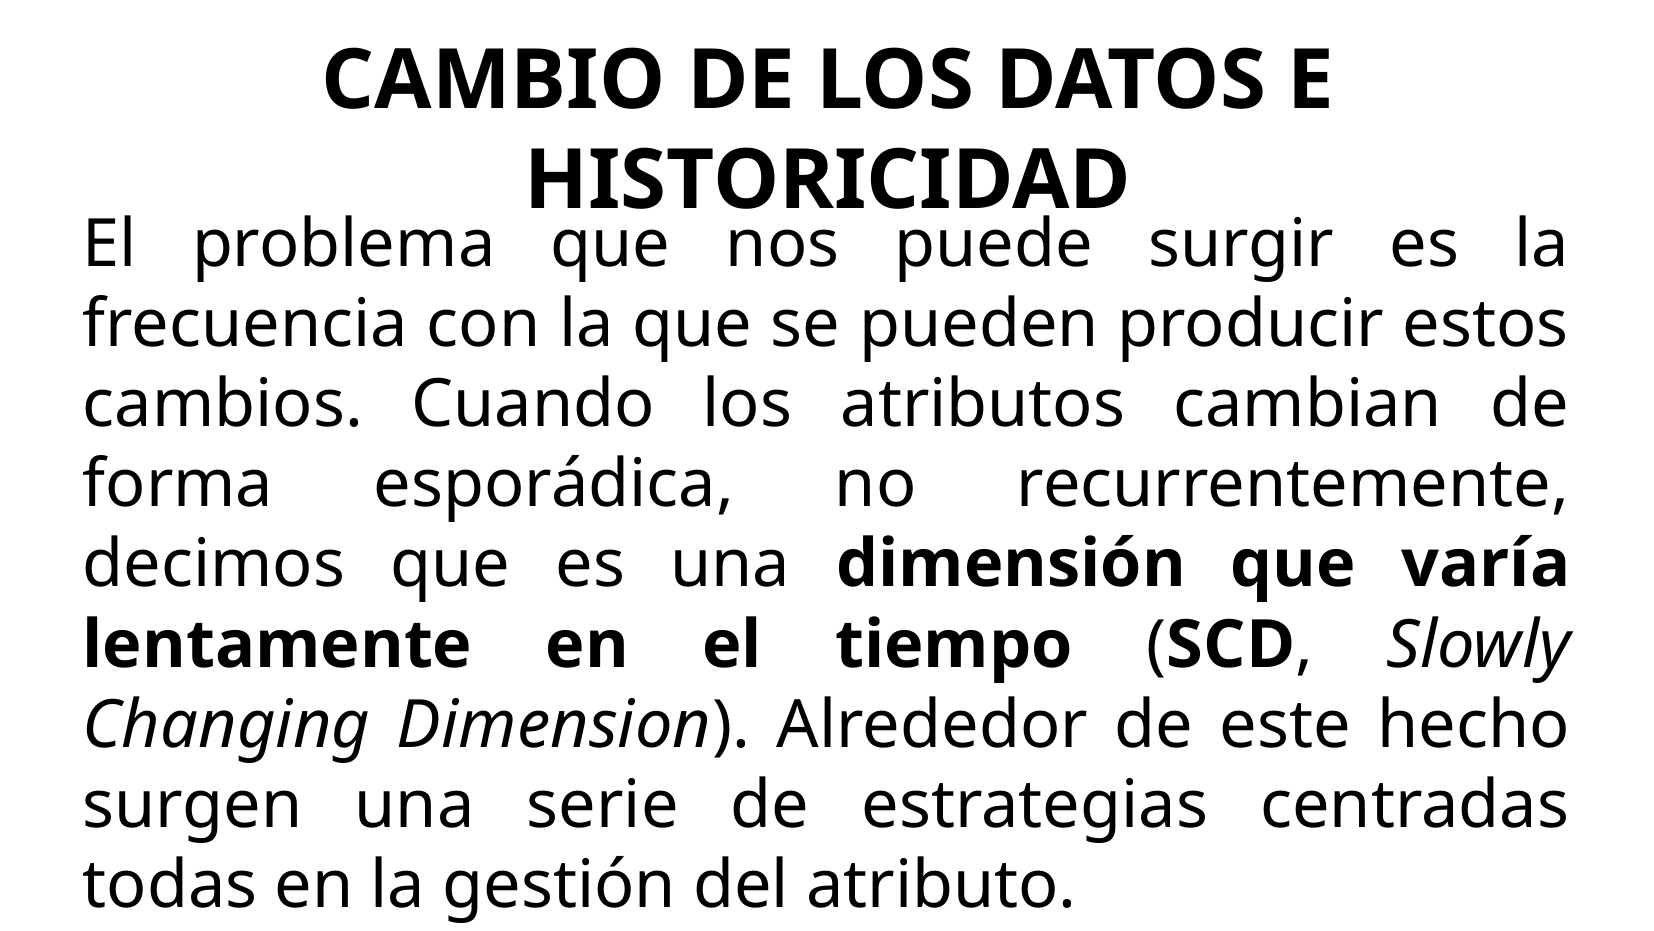

# CAMBIO DE LOS DATOS E HISTORICIDAD
El problema que nos puede surgir es la frecuencia con la que se pueden producir estos cambios. Cuando los atributos cambian de forma esporádica, no recurrentemente, decimos que es una dimensión que varía lentamente en el tiempo (SCD, Slowly Changing Dimension). Alrededor de este hecho surgen una serie de estrategias centradas todas en la gestión del atributo.